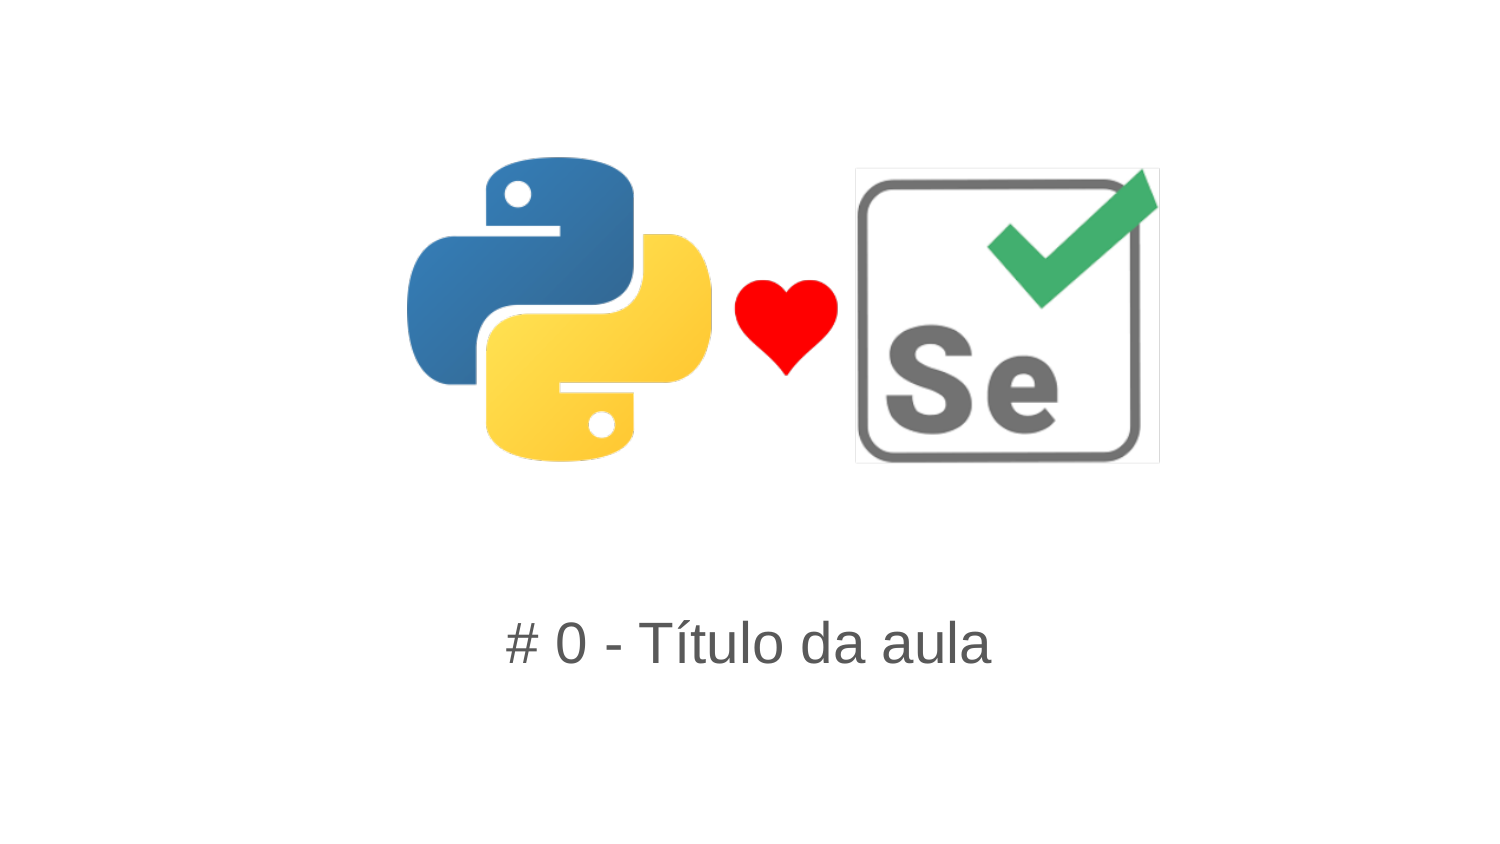

# # 0 - Título da aula